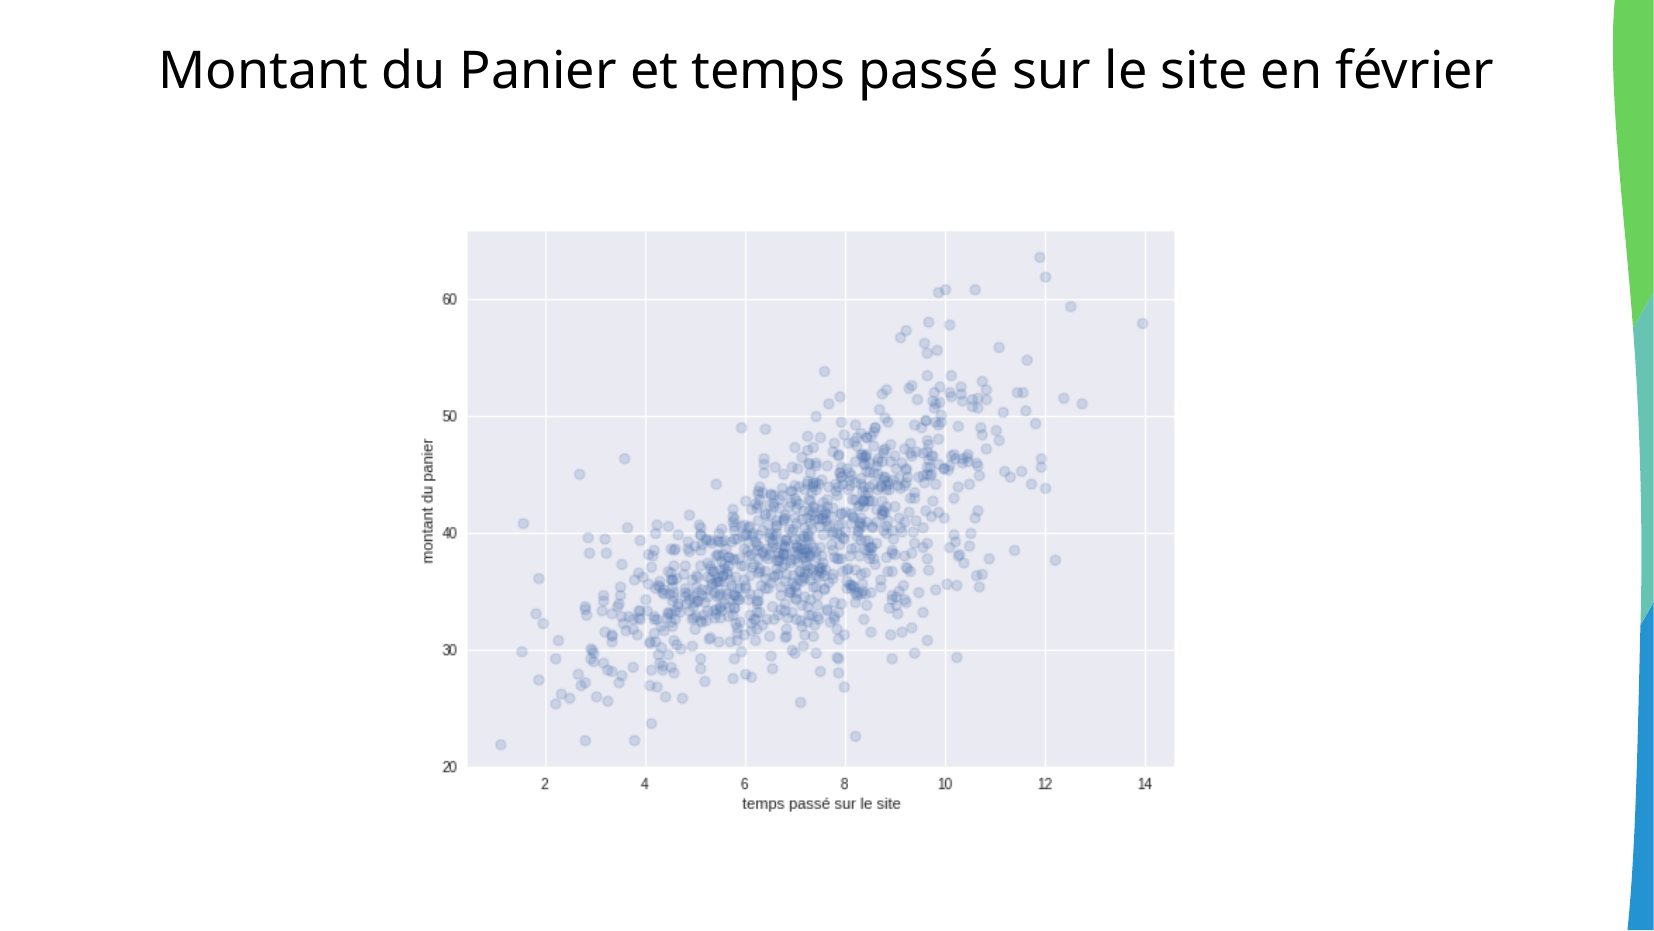

# Montant du Panier et temps passé sur le site en février